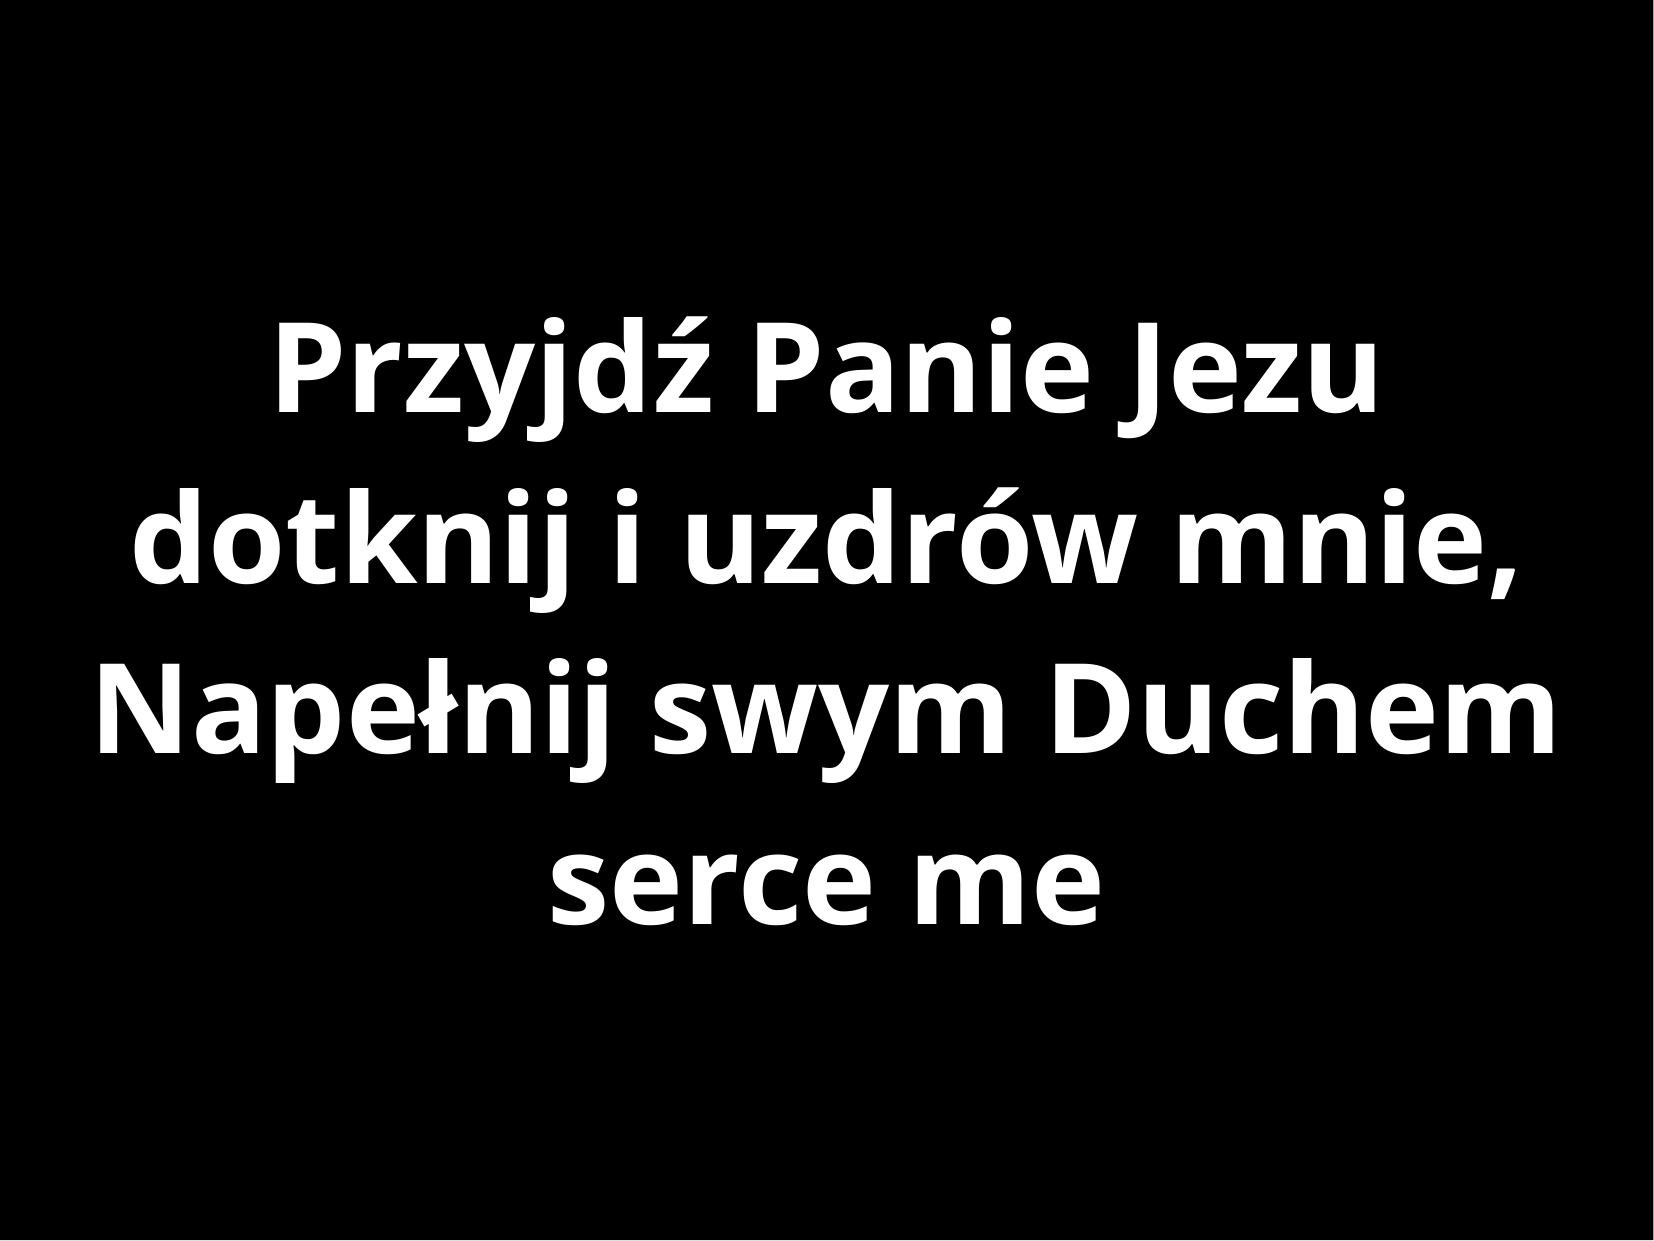

# Przyjdź Panie Jezu dotknij i uzdrów mnie, Napełnij swym Duchem serce me